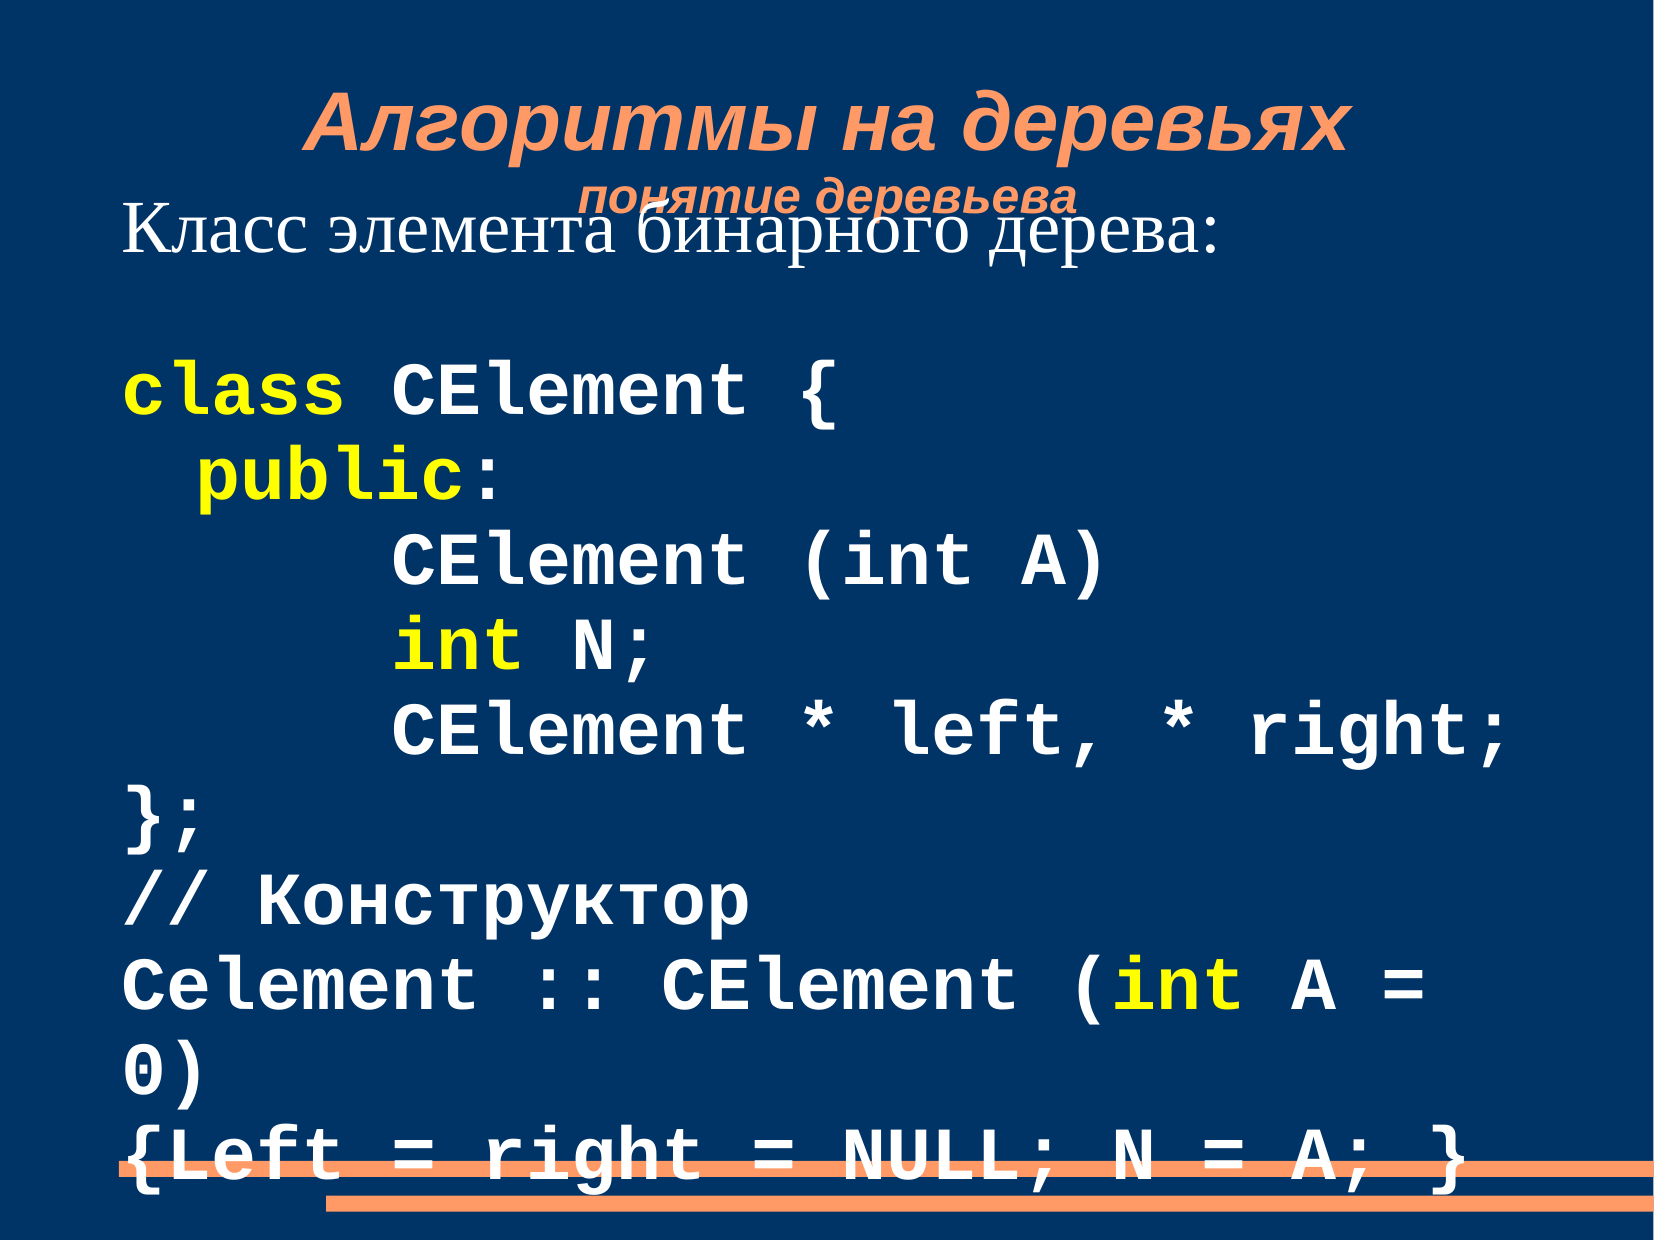

# Алгоритмы на деревьях понятие деревьева
Класс элемента бинарного дерева:
class CElement {
	public:
 CElement (int A)
 int N;
 CElement * left, * right;
};
// Конструктор
Celement :: CElement (int A = 0)
{Left = right = NULL; N = A; }